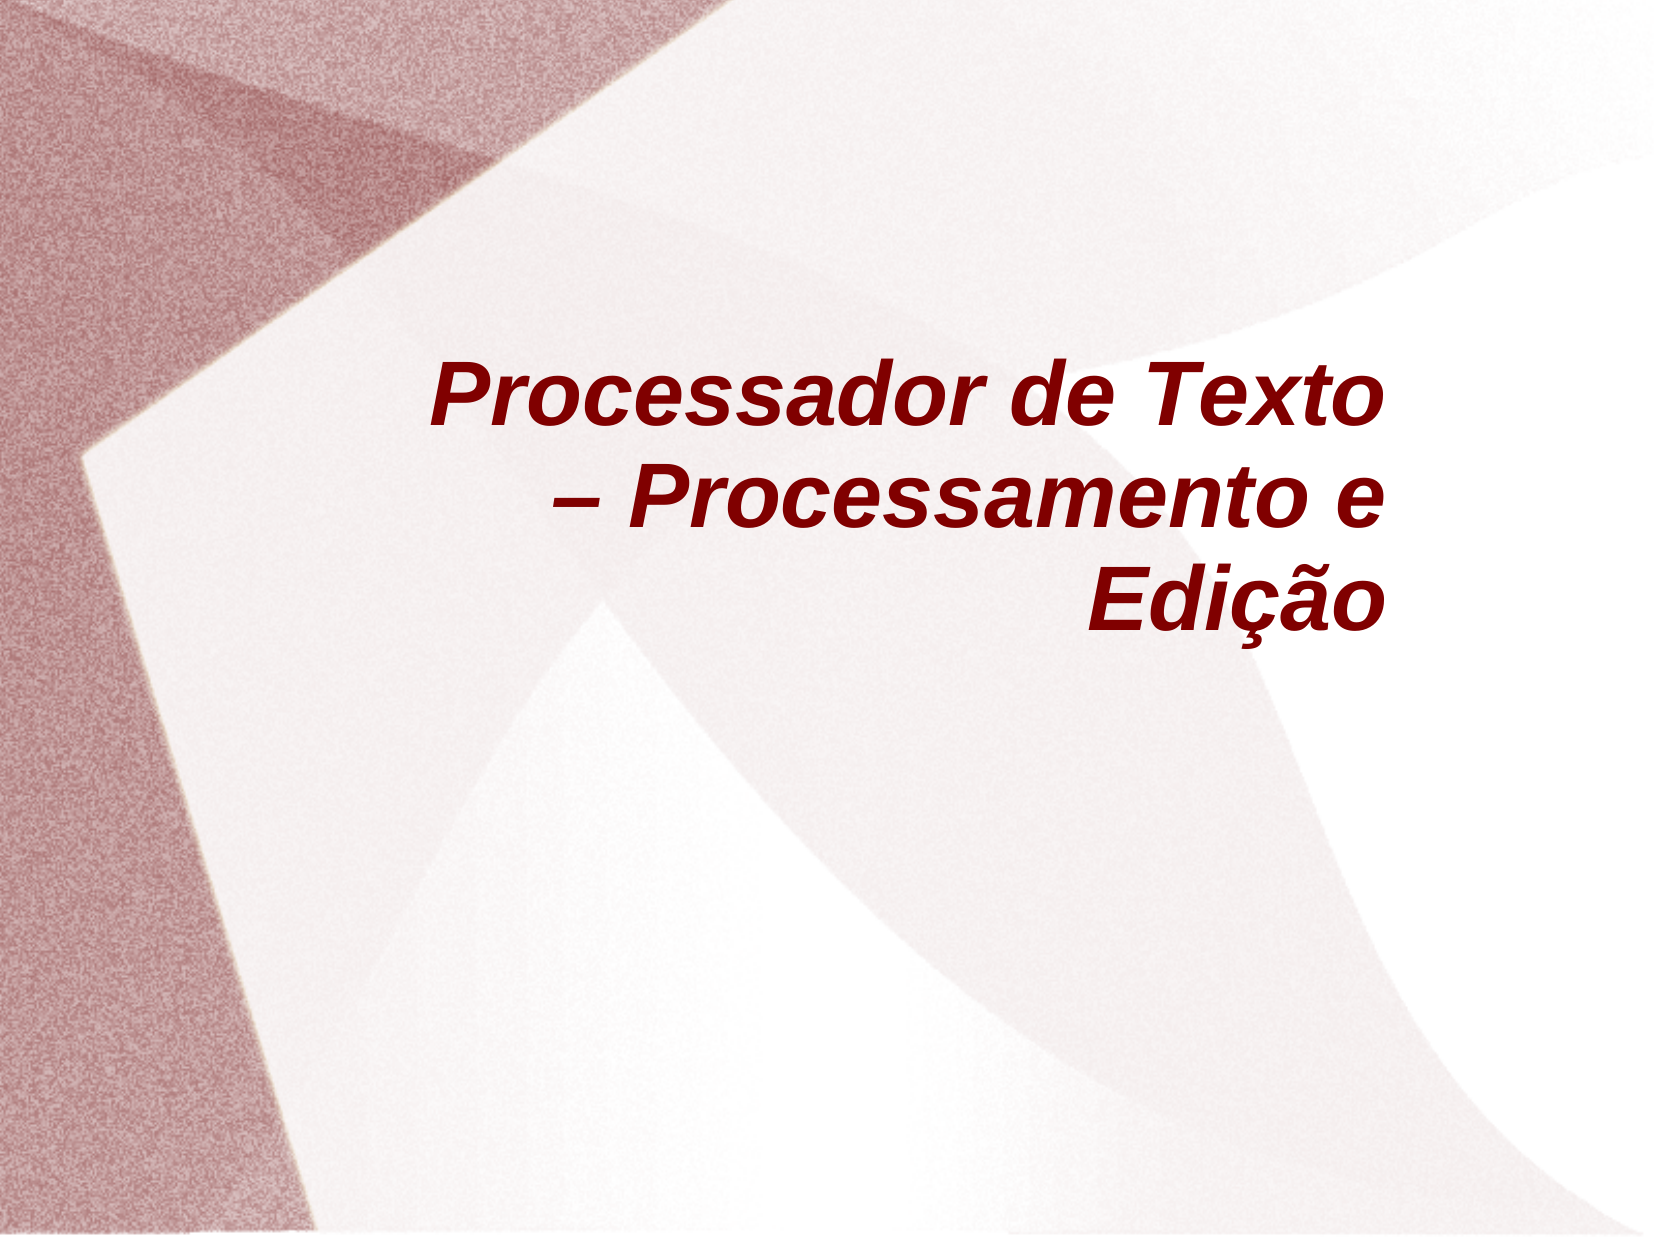

# Processador de Texto – Processamento e Edição